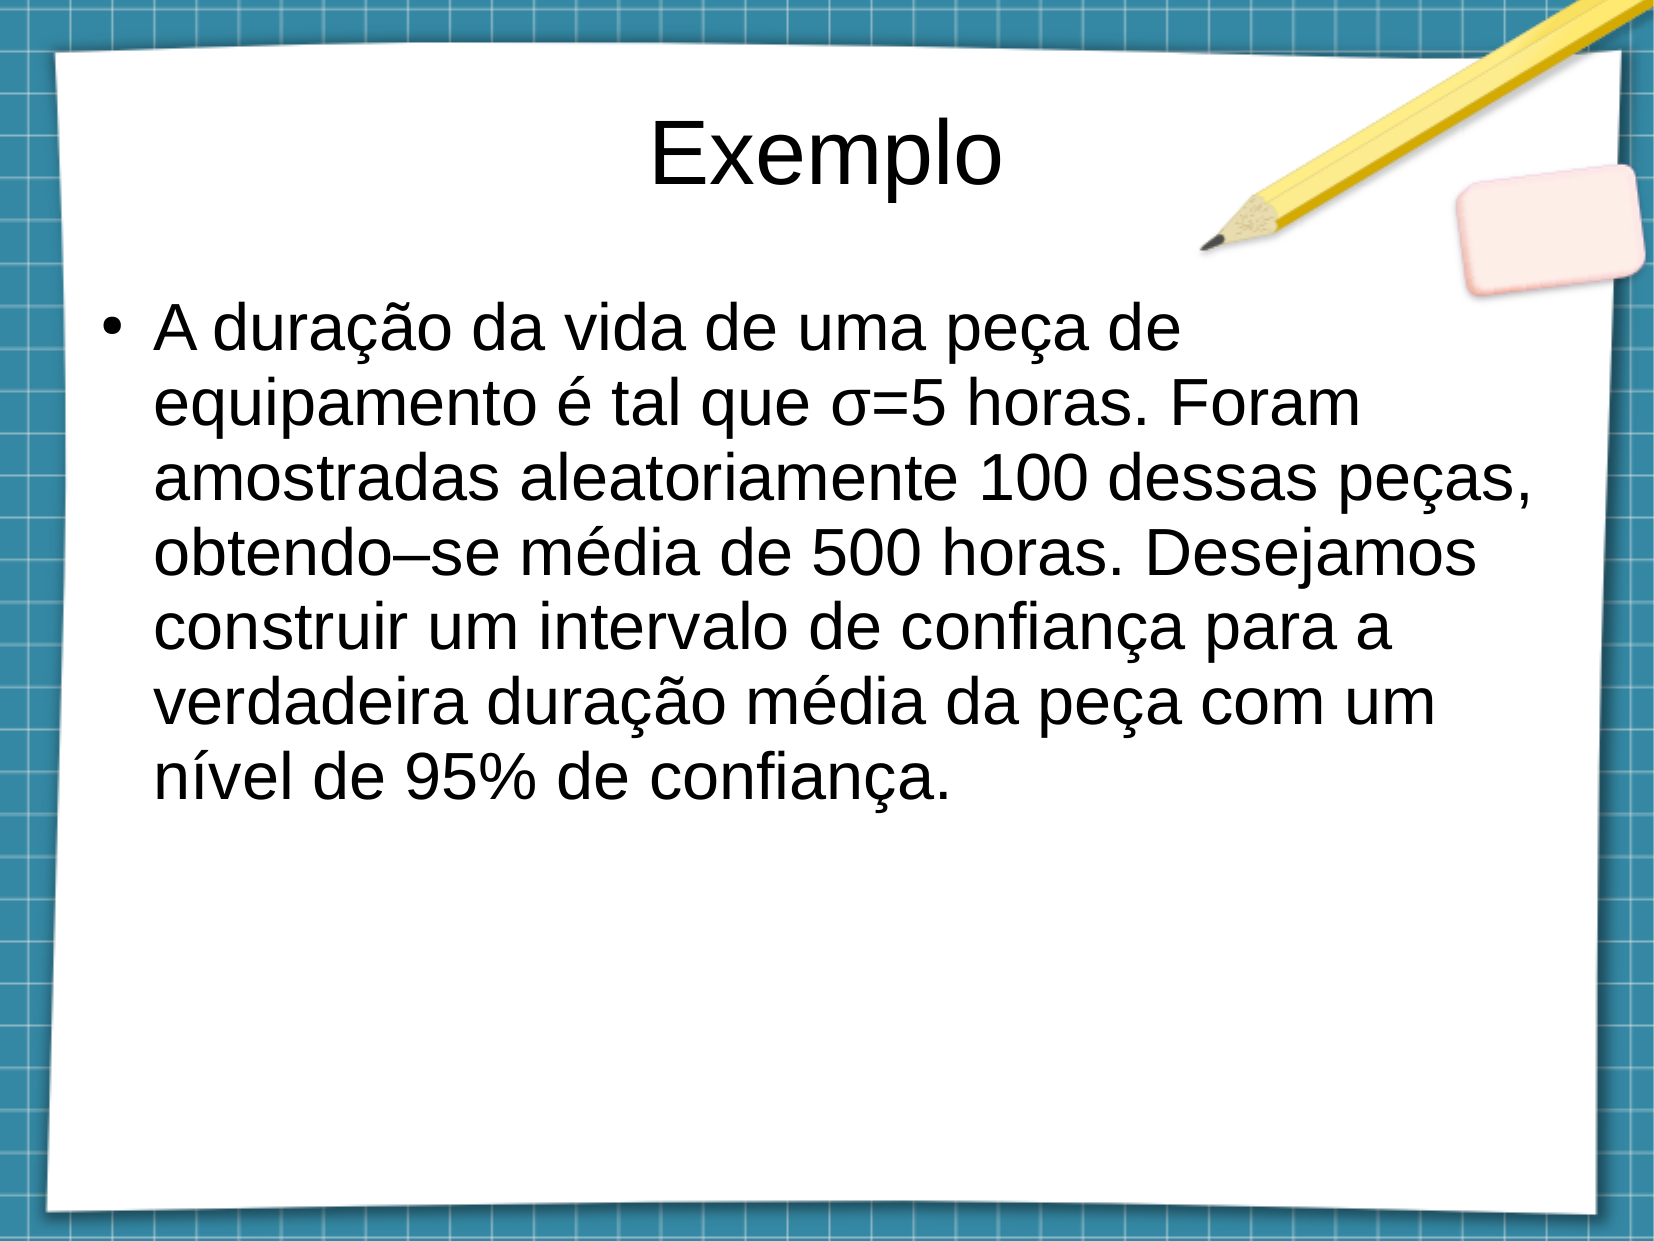

# Exemplo
A duração da vida de uma peça de equipamento é tal que σ=5 horas. Foram amostradas aleatoriamente 100 dessas peças, obtendo–se média de 500 horas. Desejamos construir um intervalo de confiança para a verdadeira duração média da peça com um nível de 95% de confiança.